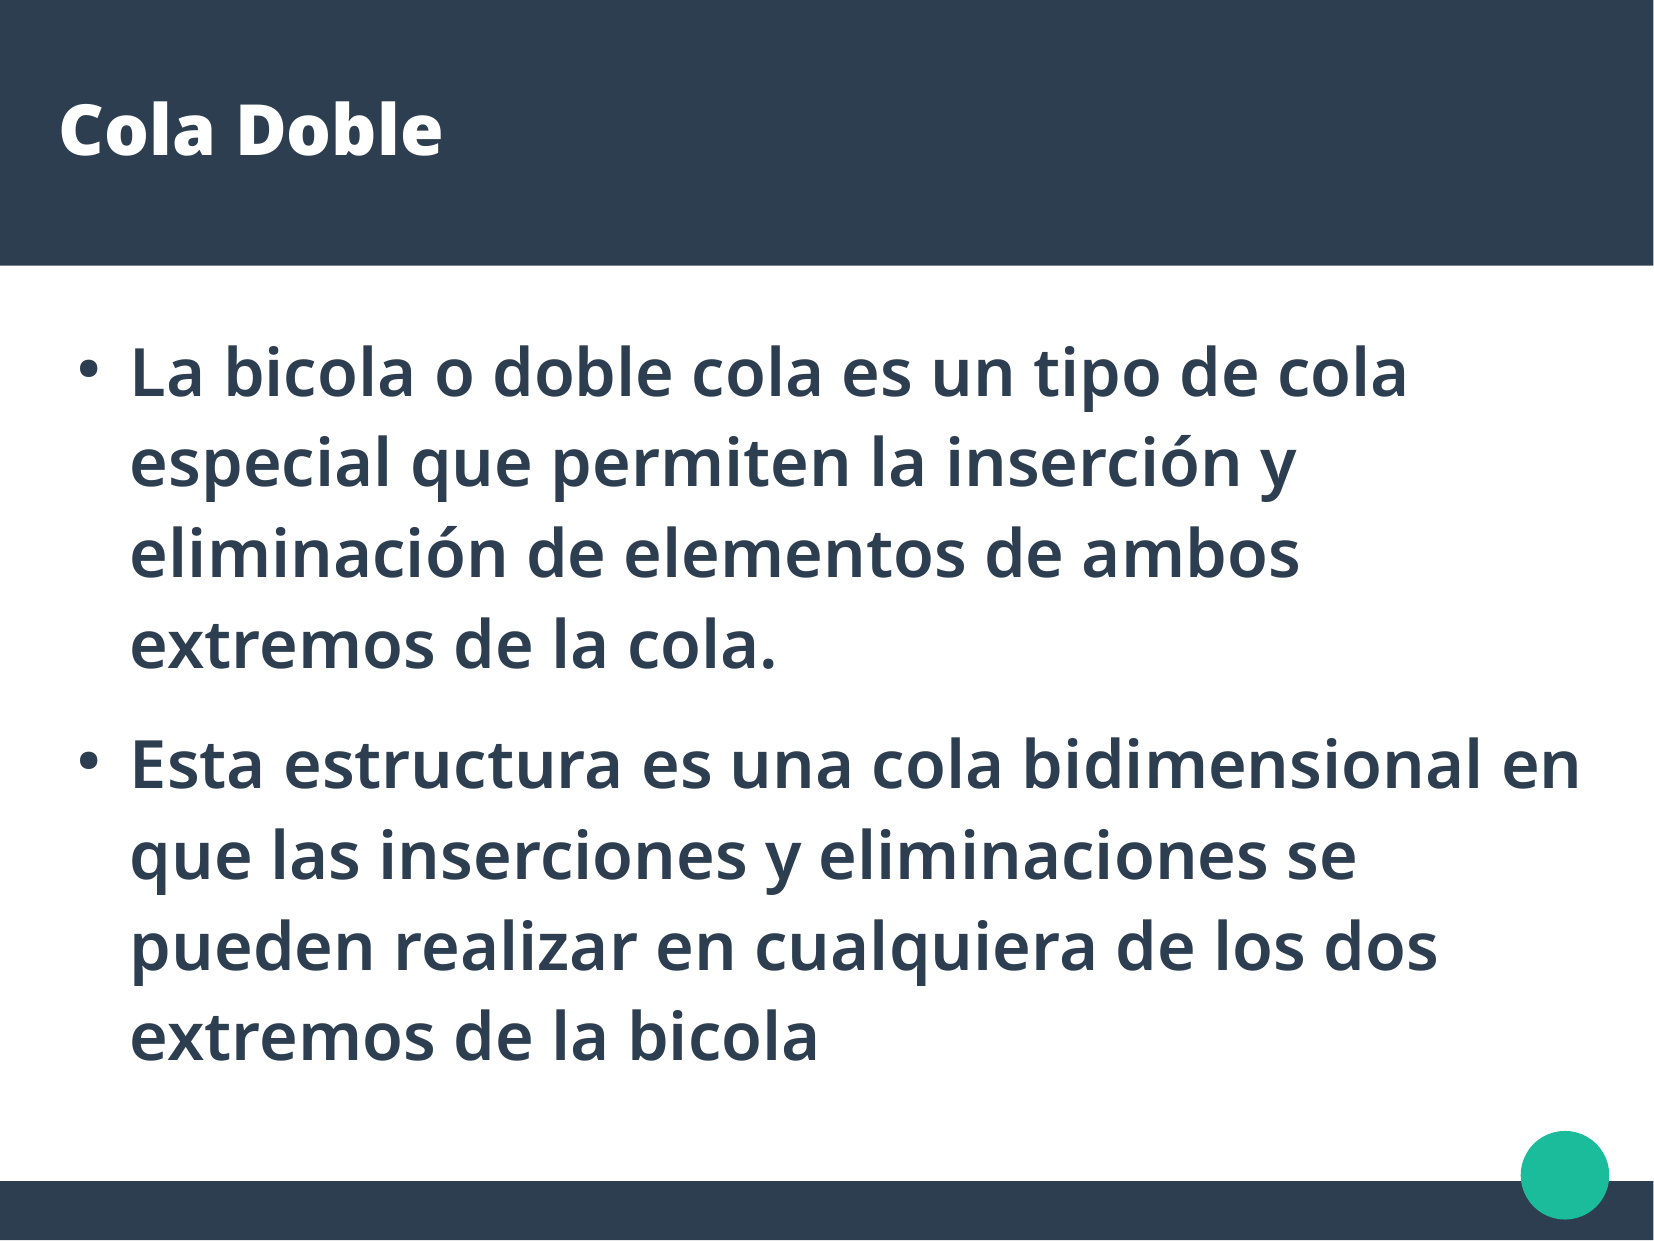

# Cola Doble
La bicola o doble cola es un tipo de cola especial que permiten la inserción y eliminación de elementos de ambos extremos de la cola.
Esta estructura es una cola bidimensional en que las inserciones y eliminaciones se pueden realizar en cualquiera de los dos extremos de la bicola